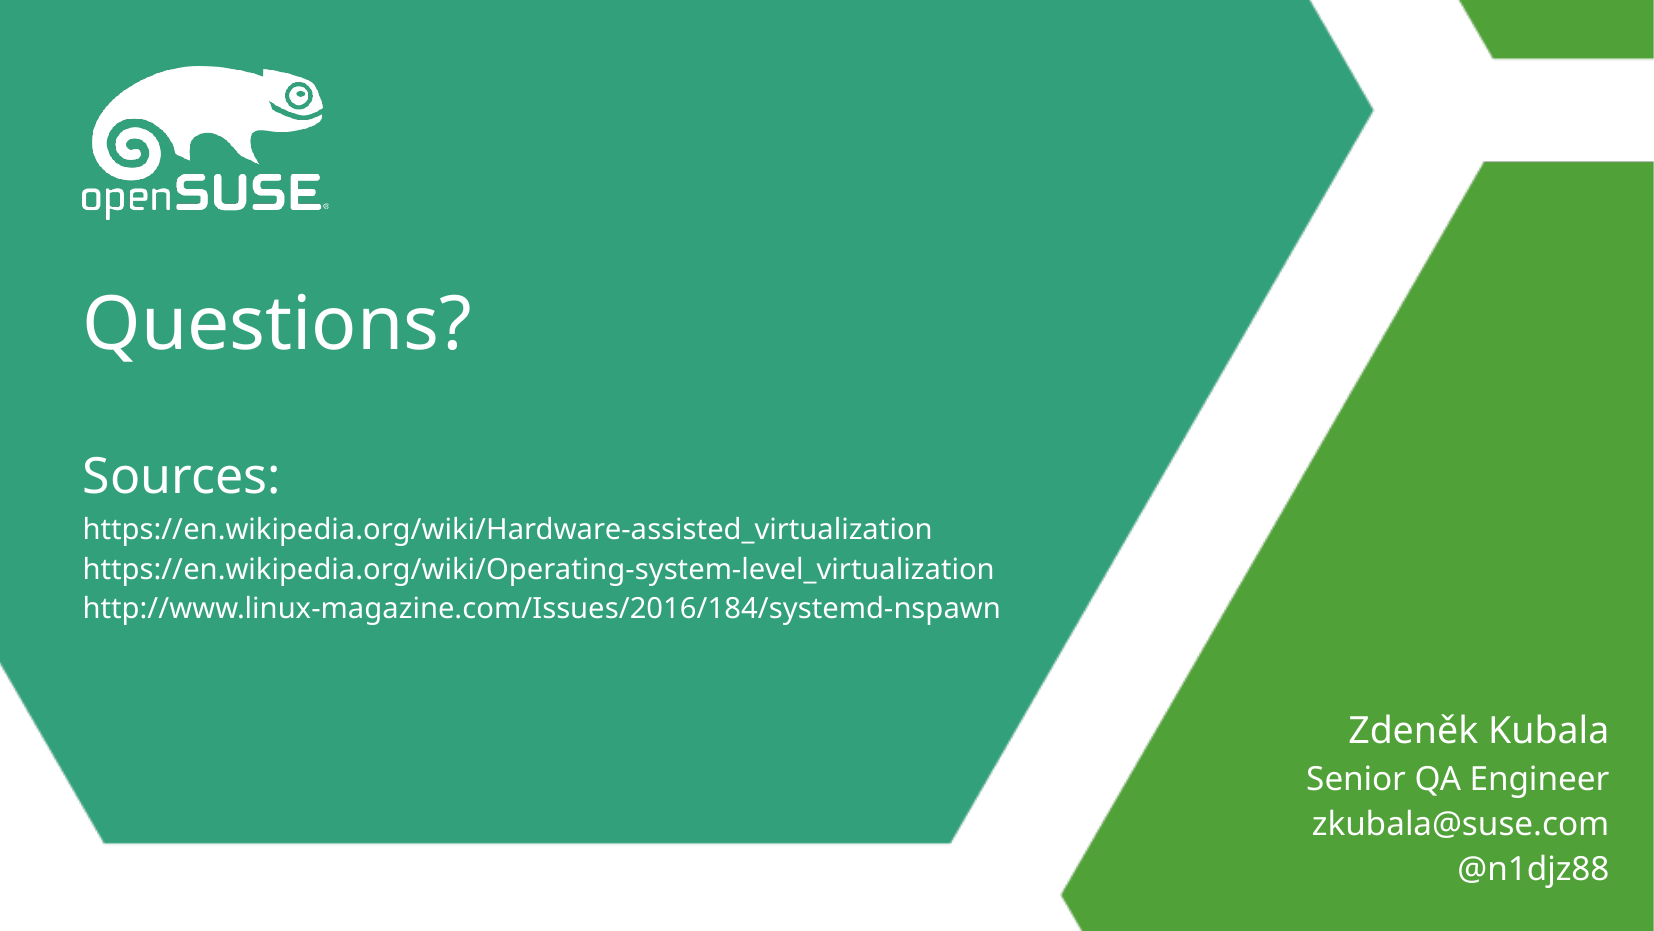

Questions?
Sources:
https://en.wikipedia.org/wiki/Hardware-assisted_virtualization
https://en.wikipedia.org/wiki/Operating-system-level_virtualization
http://www.linux-magazine.com/Issues/2016/184/systemd-nspawn
# Zdeněk Kubala
Senior QA Engineer
zkubala@suse.com
 @n1djz88